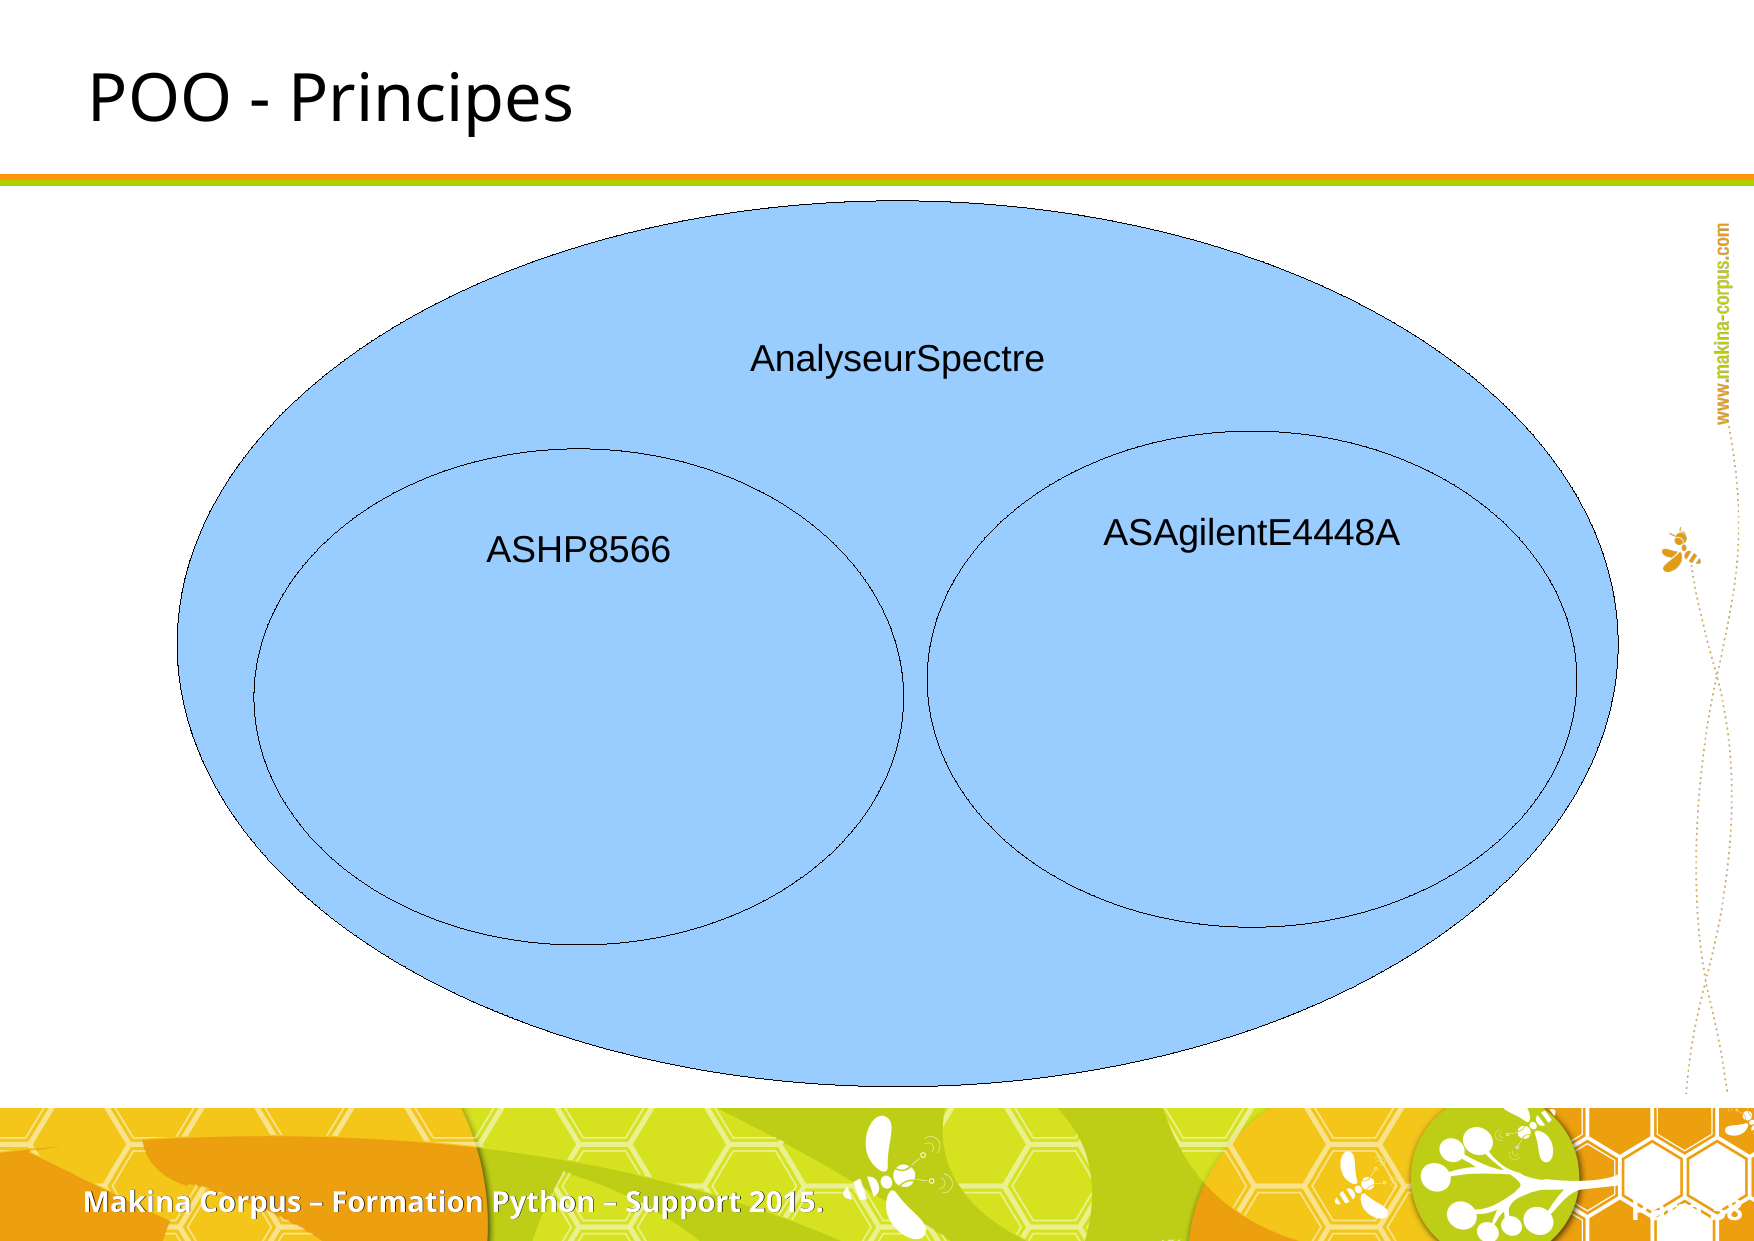

# POO - Principes
AnalyseurSpectre
ASAgilentE4448A
ASHP8566
tesg
38